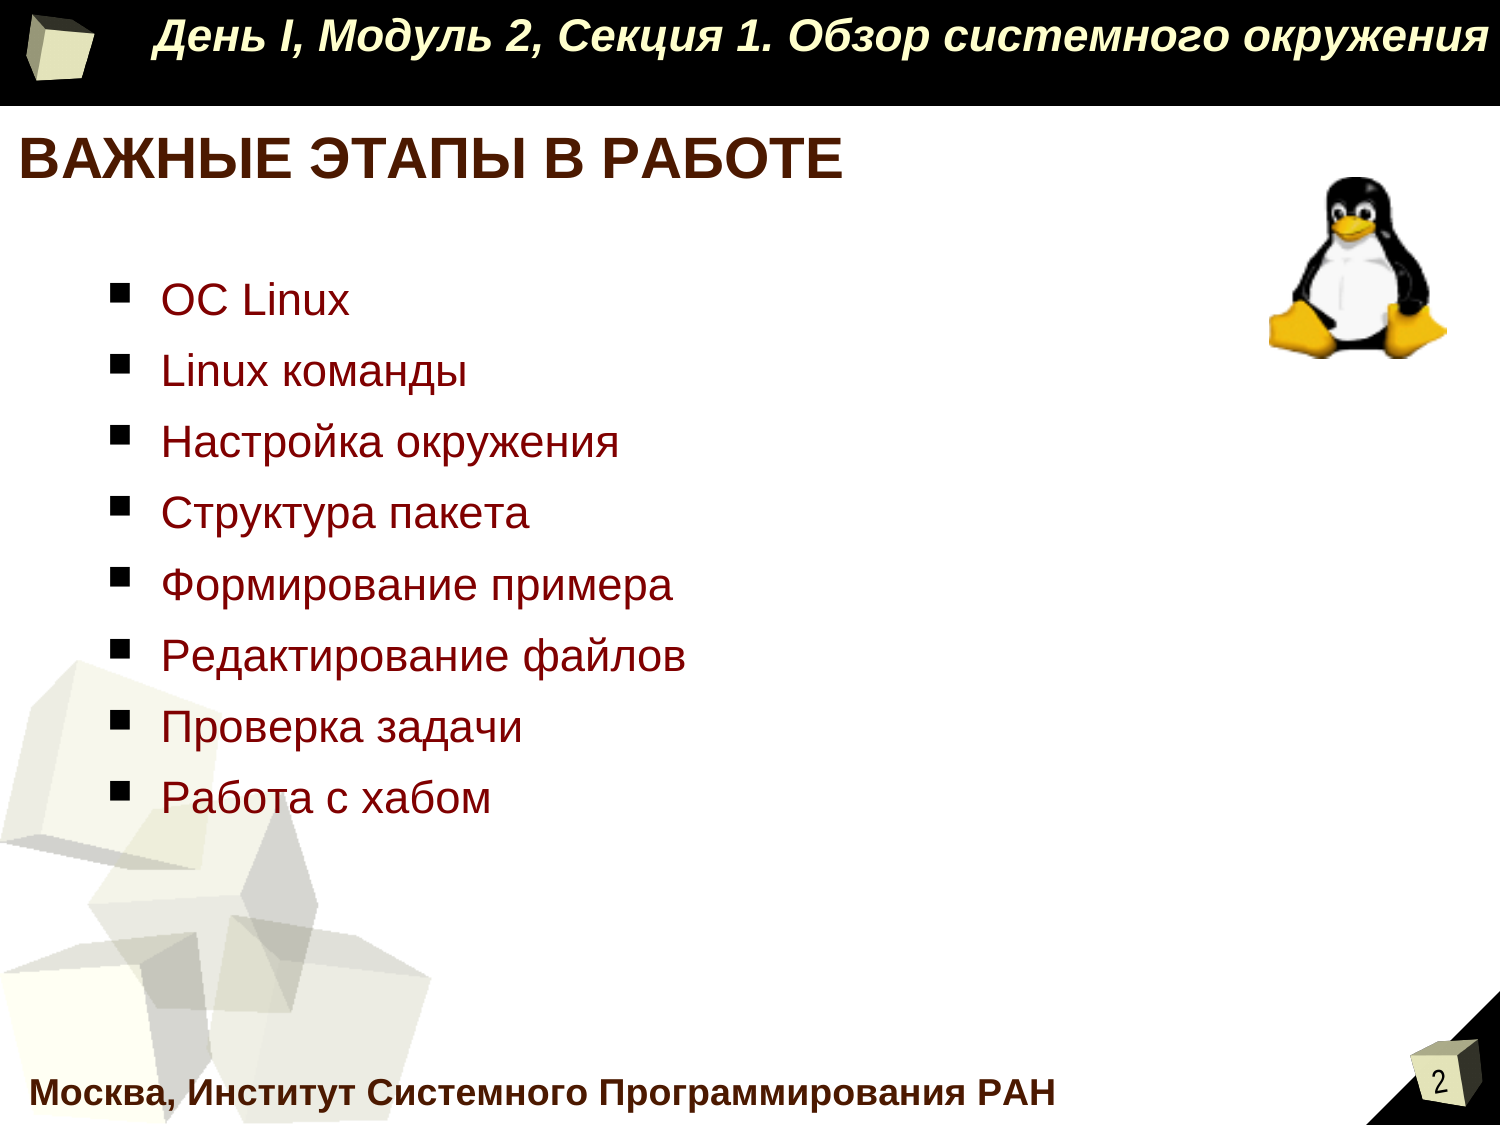

ВАЖНЫЕ ЭТАПЫ В РАБОТЕ
# ОС Linux
Linux команды
Настройка окружения
Структура пакета
Формирование примера
Редактирование файлов
Проверка задачи
Работа с хабом